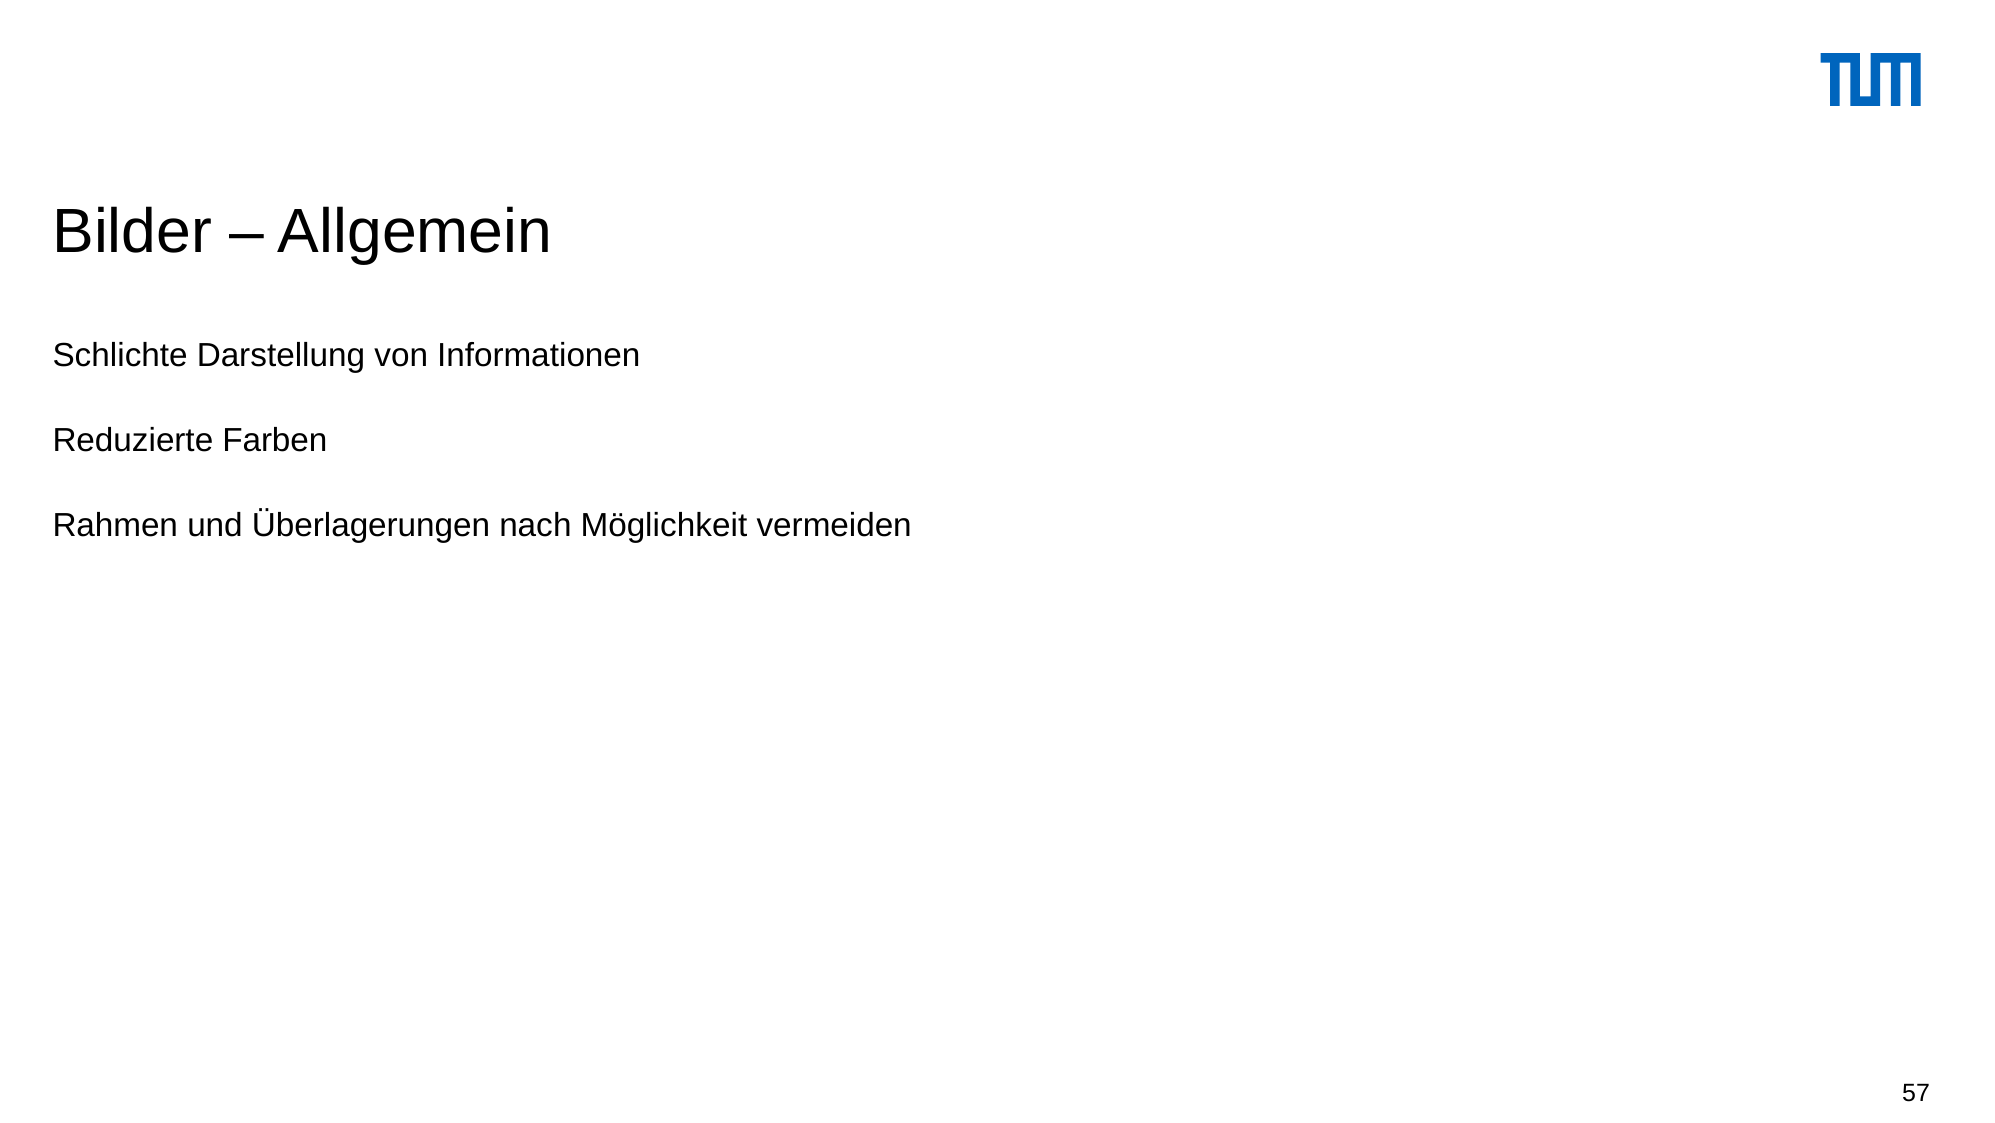

# Bilder – Allgemein
Schlichte Darstellung von Informationen
Reduzierte Farben
Rahmen und Überlagerungen nach Möglichkeit vermeiden
57